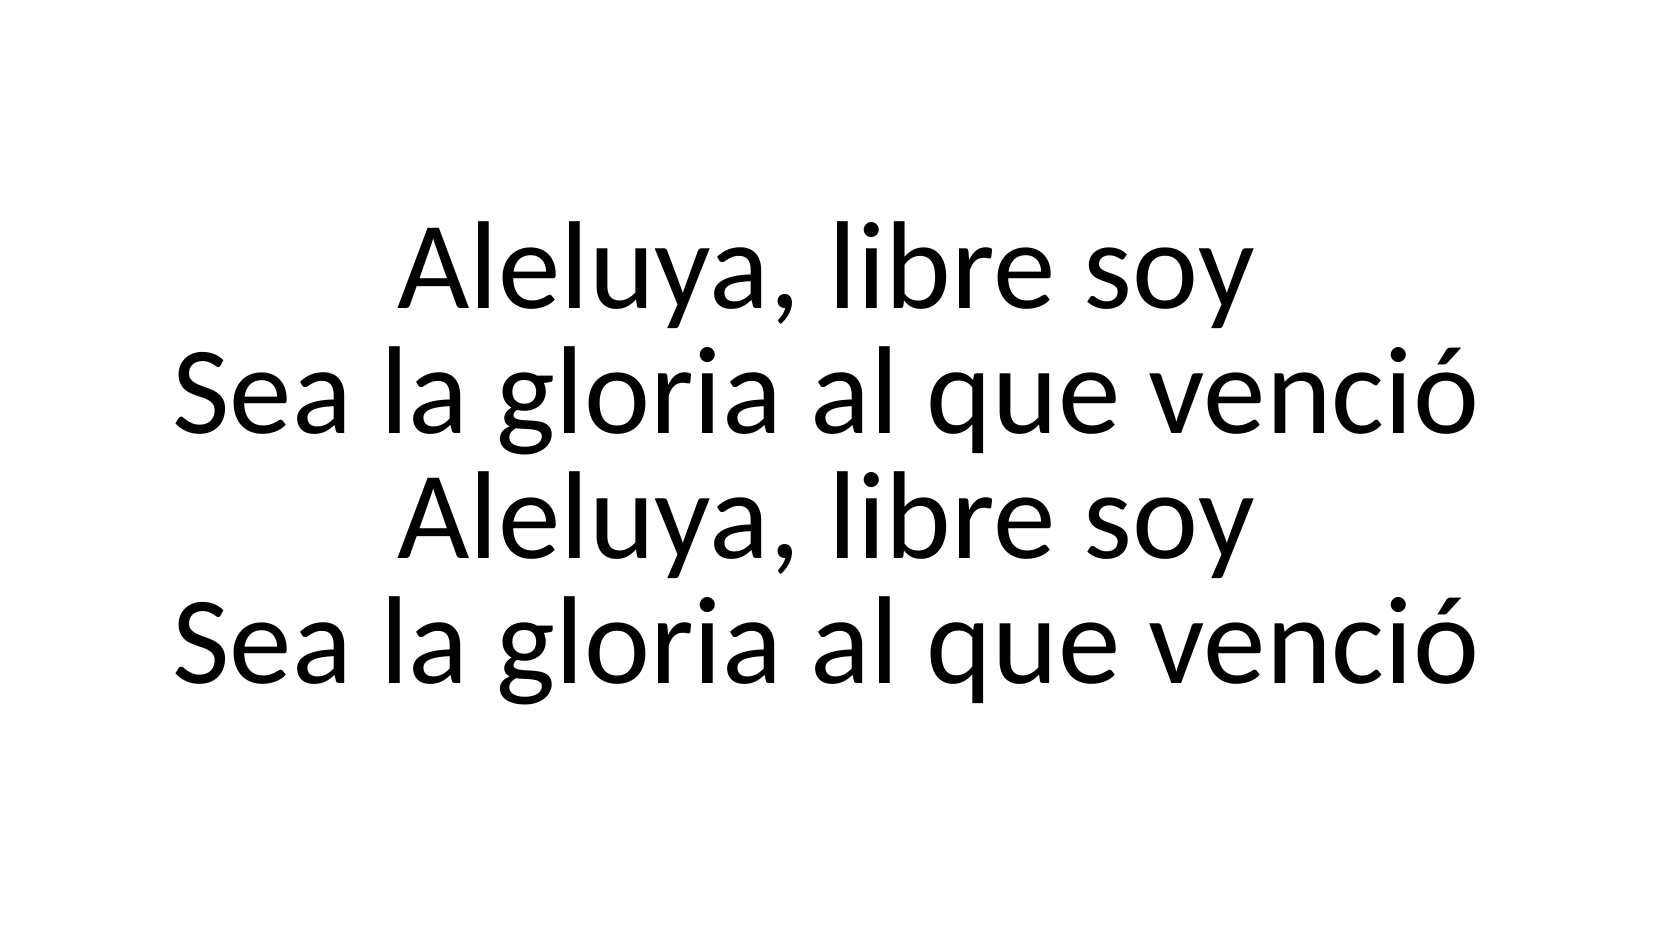

# Aleluya, libre soy Sea la gloria al que venció Aleluya, libre soy Sea la gloria al que venció